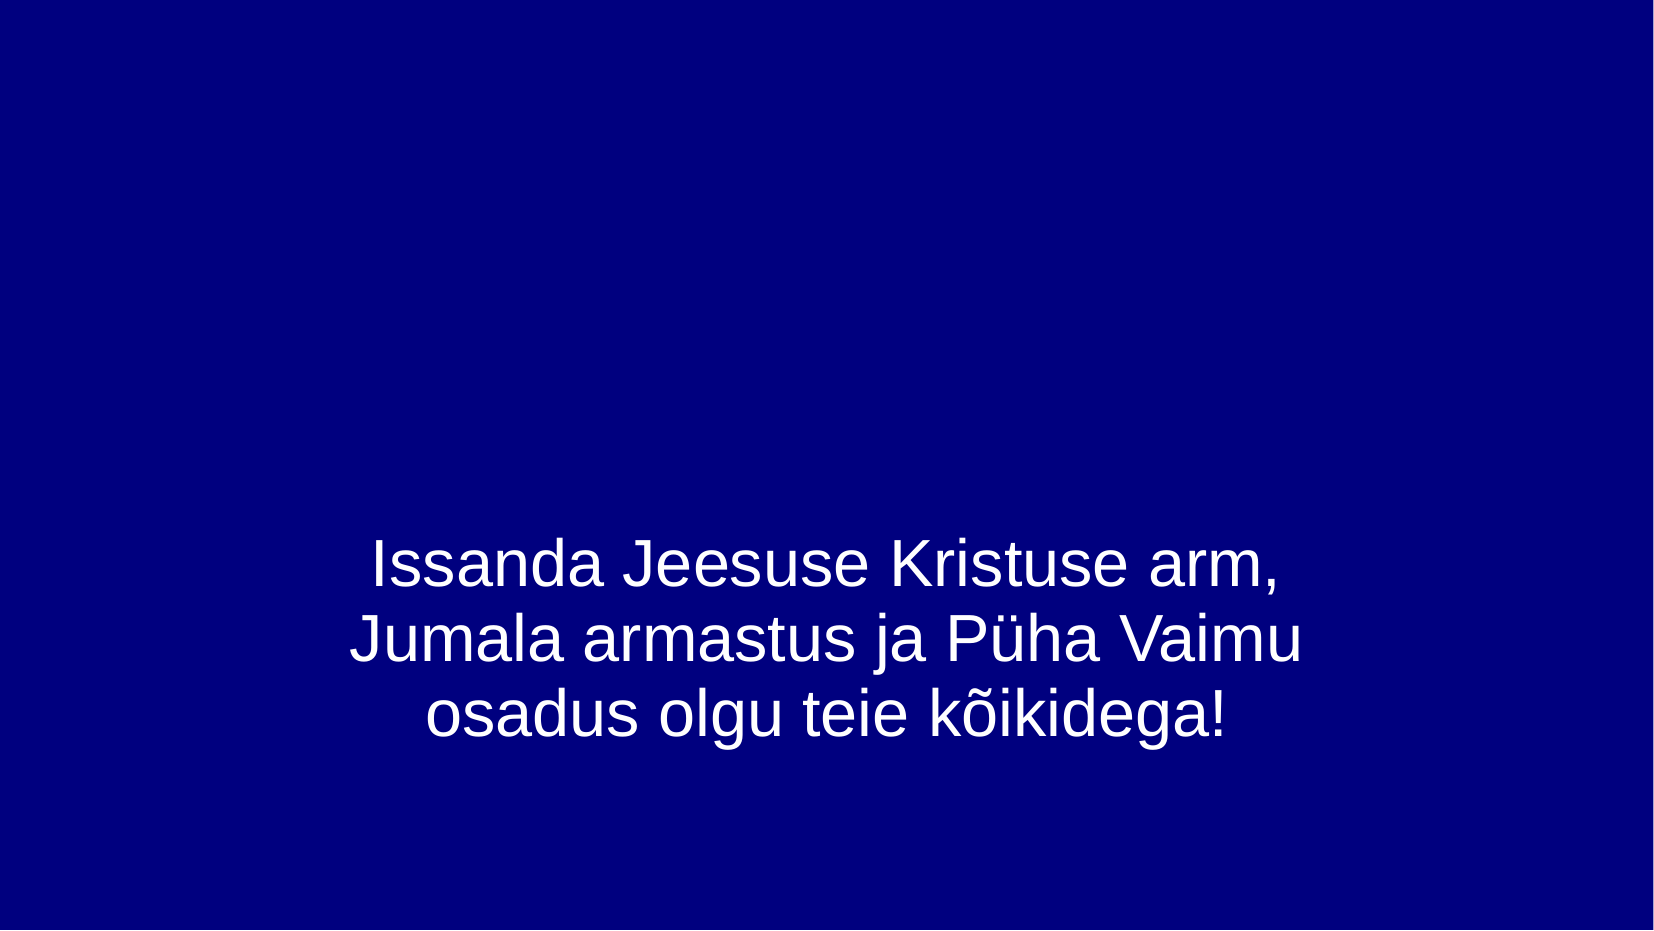

Issanda Jeesuse Kristuse arm,
Jumala armastus ja Püha Vaimu osadus olgu teie kõikidega!